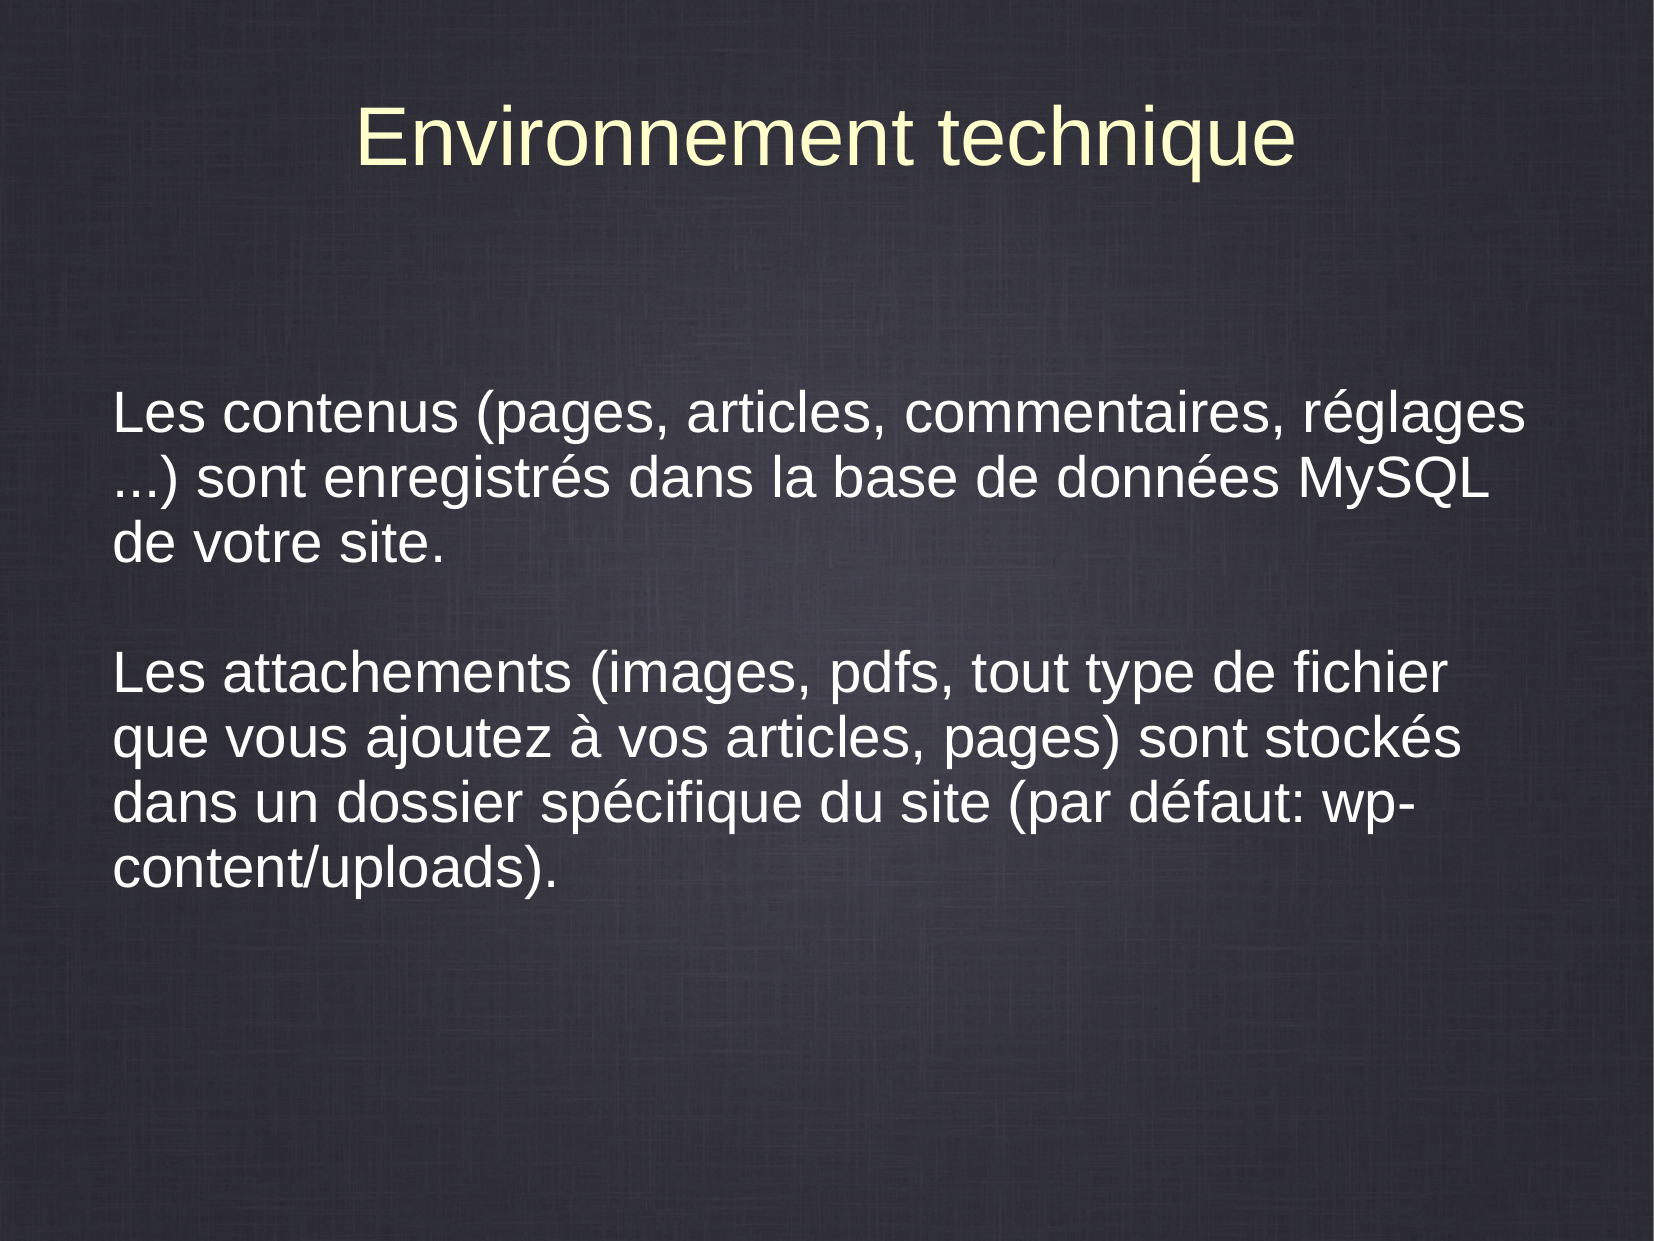

Environnement technique
Les contenus (pages, articles, commentaires, réglages ...) sont enregistrés dans la base de données MySQL de votre site.
Les attachements (images, pdfs, tout type de fichier que vous ajoutez à vos articles, pages) sont stockés dans un dossier spécifique du site (par défaut: wp-content/uploads).